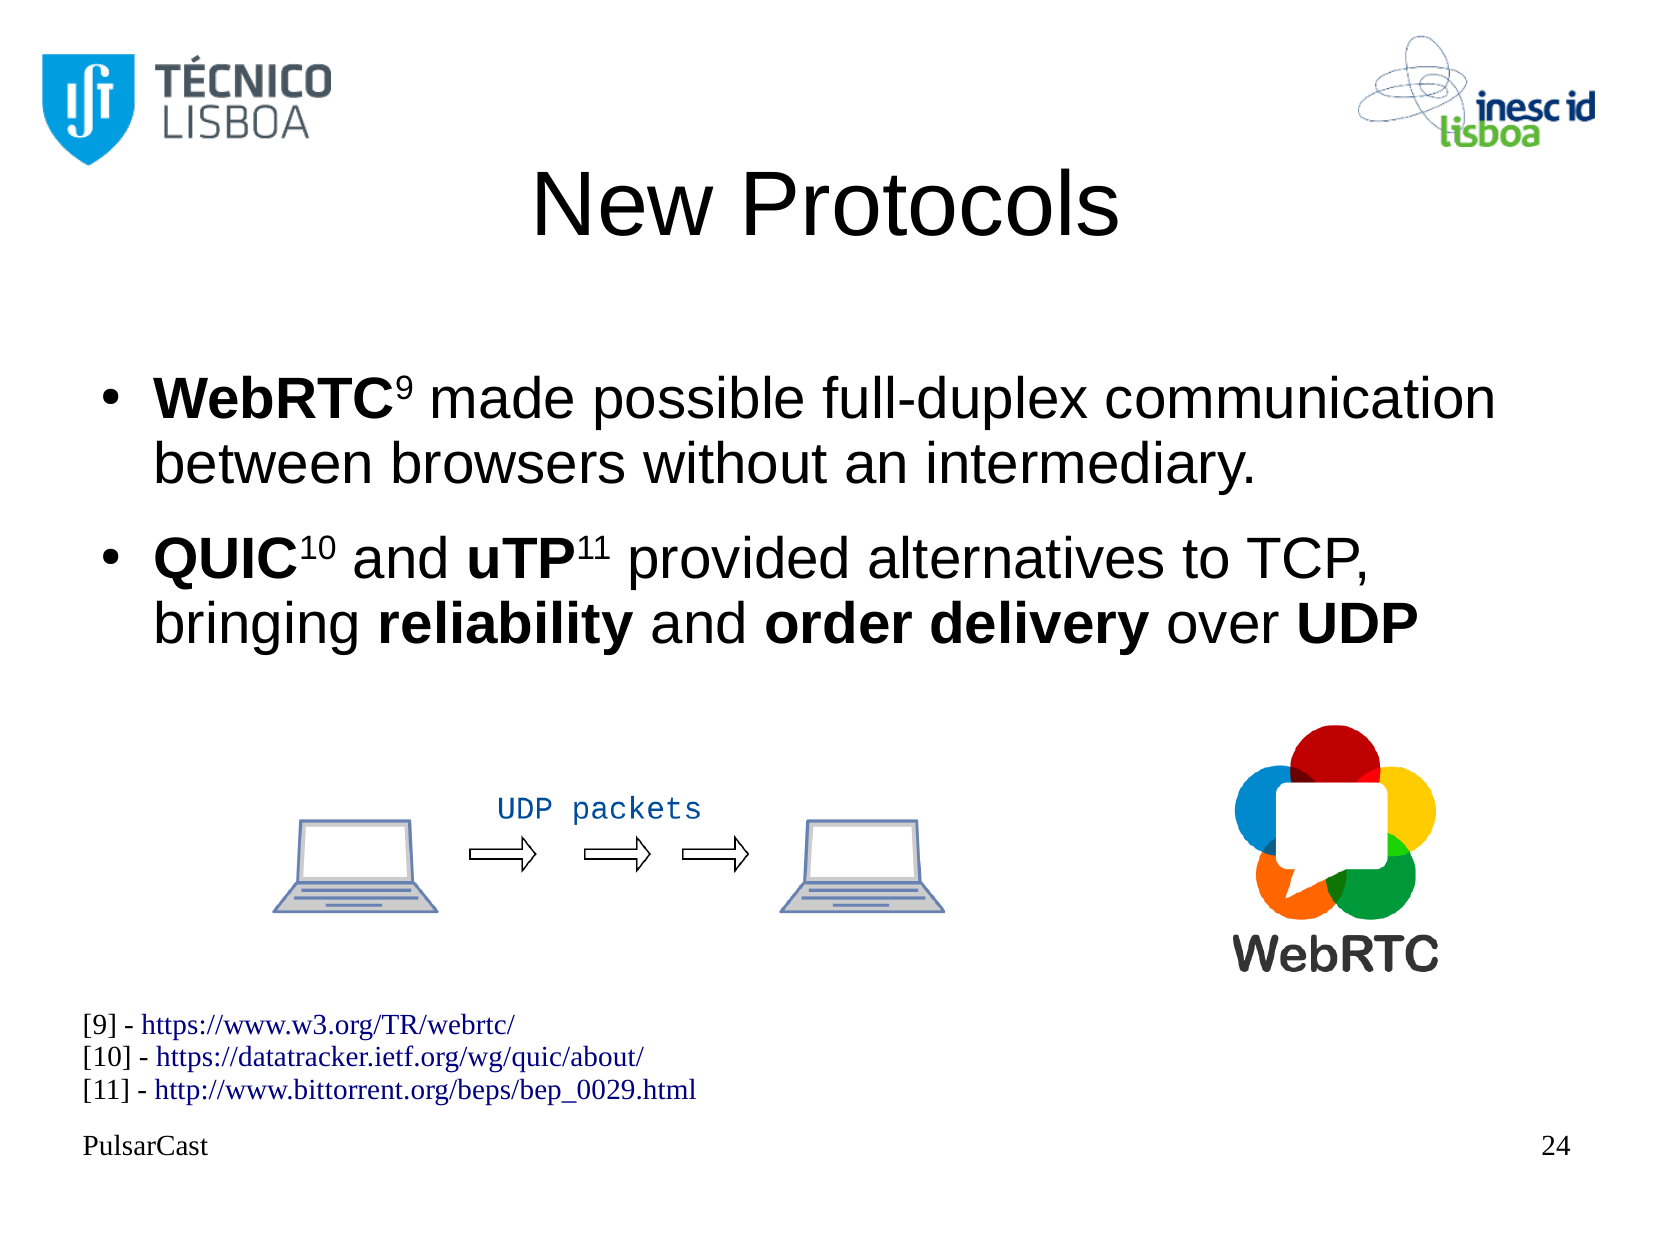

# New Protocols
WebRTC9 made possible full-duplex communication between browsers without an intermediary.
QUIC10 and uTP11 provided alternatives to TCP, bringing reliability and order delivery over UDP
[9] - https://www.w3.org/TR/webrtc/
[10] - https://datatracker.ietf.org/wg/quic/about/
[11] - http://www.bittorrent.org/beps/bep_0029.html
PulsarCast
24